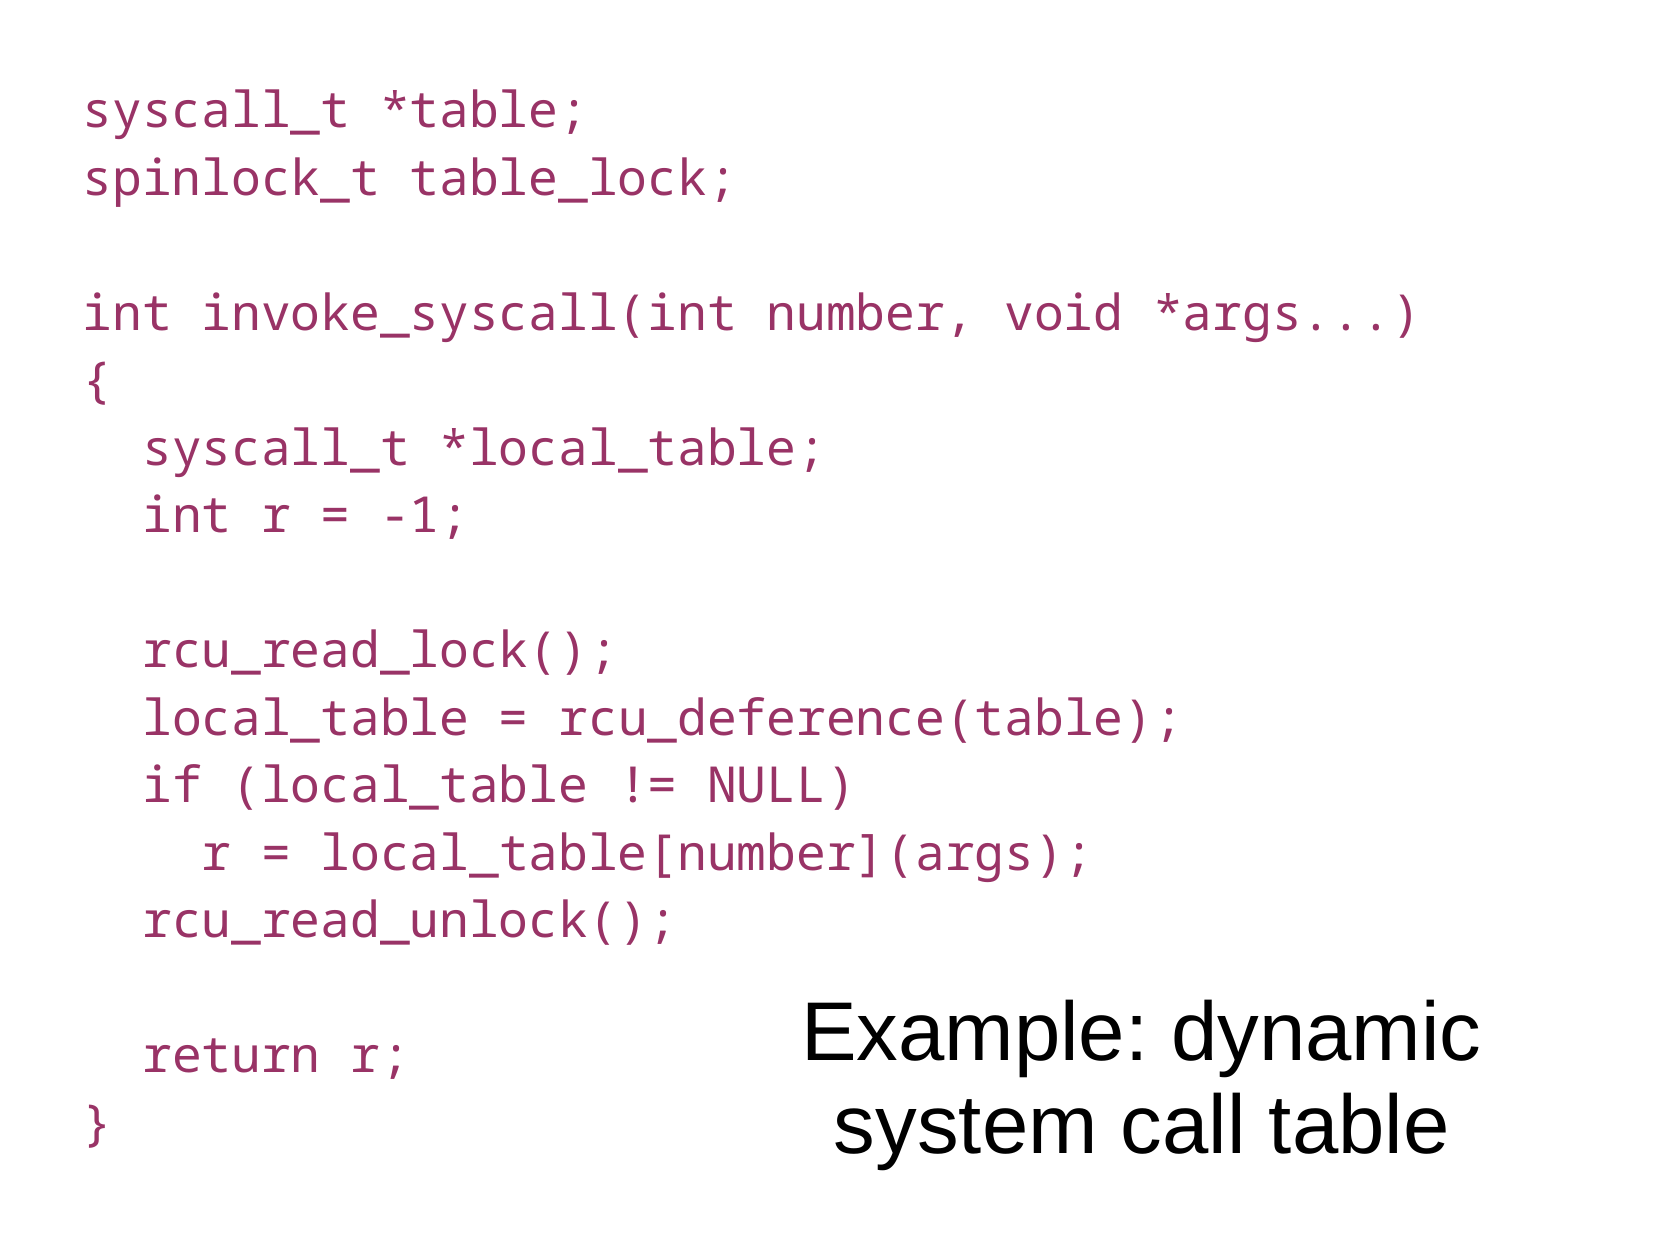

# syscall_t *table;
spinlock_t table_lock;
int invoke_syscall(int number, void *args...)
{
 syscall_t *local_table;
 int r = -1;
 rcu_read_lock();
 local_table = rcu_deference(table);
 if (local_table != NULL)
 r = local_table[number](args);
 rcu_read_unlock();
 return r;
}
Example: dynamic system call table